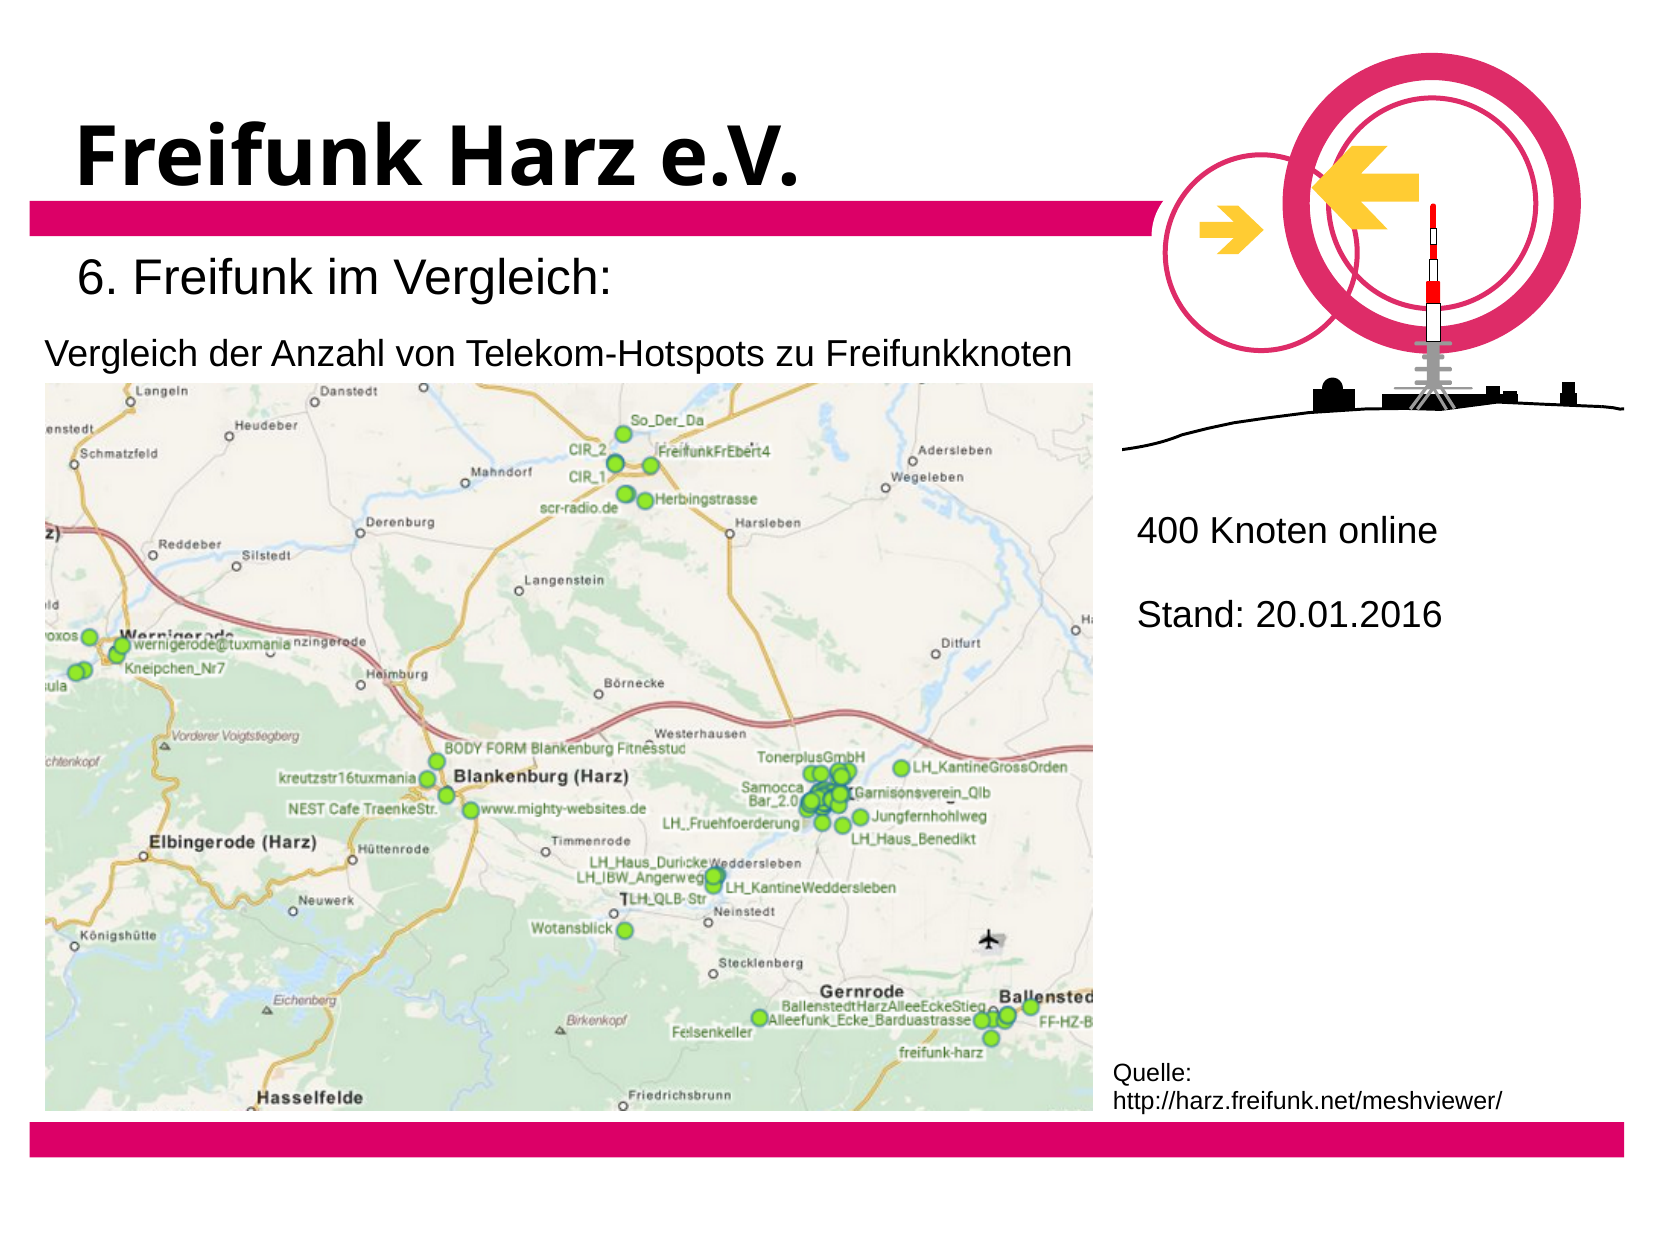

# 6. Freifunk im Vergleich:
Vergleich der Anzahl von Telekom-Hotspots zu Freifunkknoten
400 Knoten online
Stand: 20.01.2016
Quelle:
http://harz.freifunk.net/meshviewer/